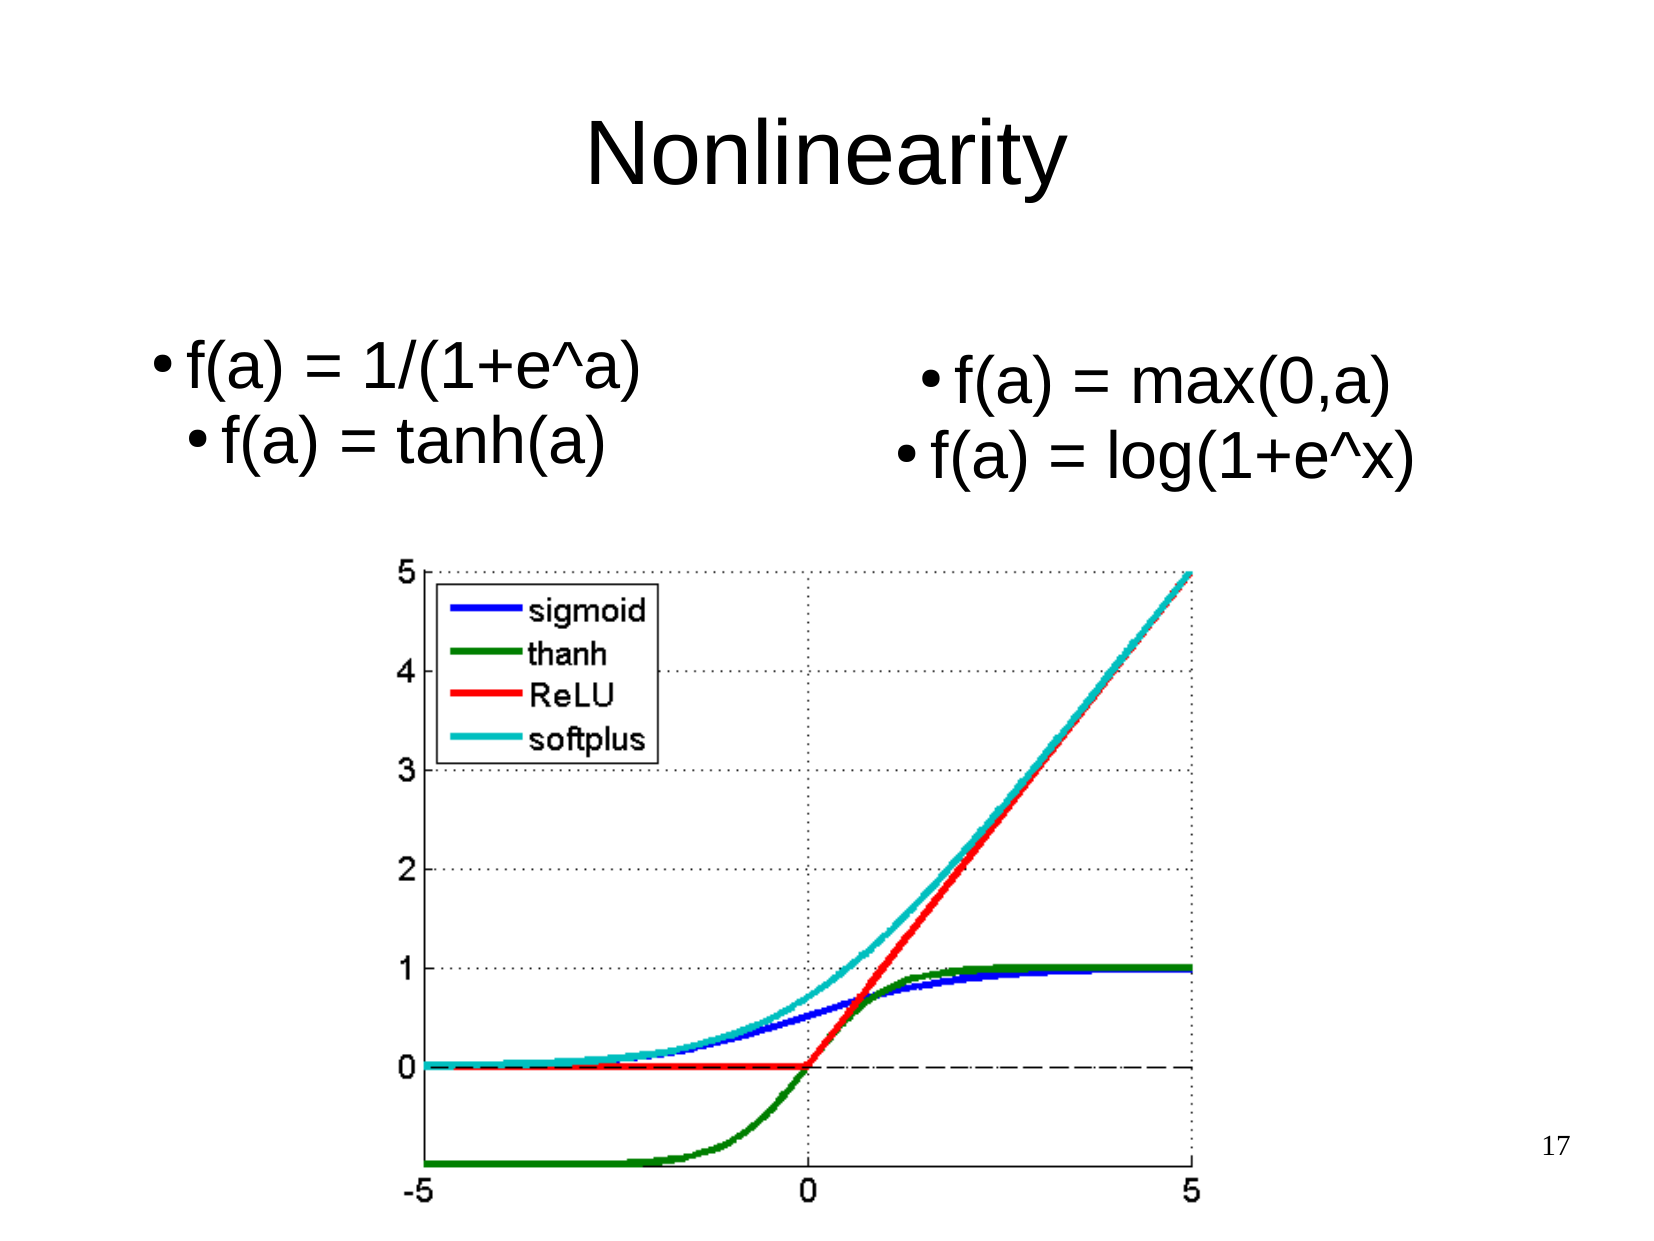

# Nonlinearity
f(a) = 1/(1+e^a)
f(a) = tanh(a)
f(a) = max(0,a)
f(a) = log(1+e^x)
17